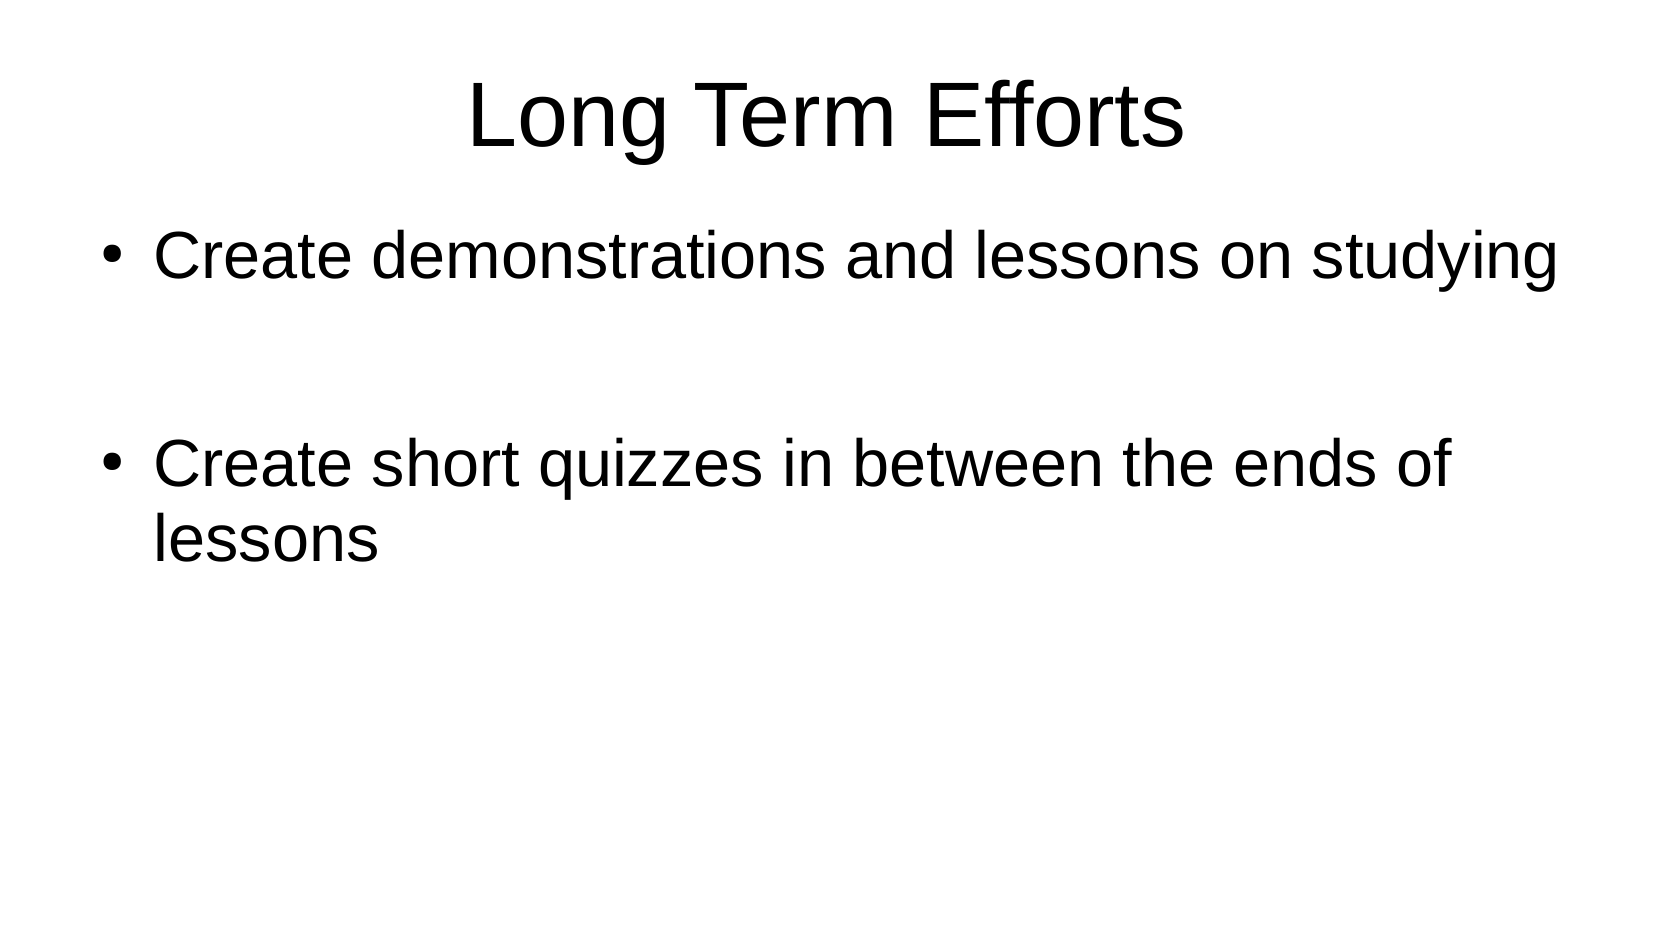

# Long Term Efforts
Create demonstrations and lessons on studying
Create short quizzes in between the ends of lessons